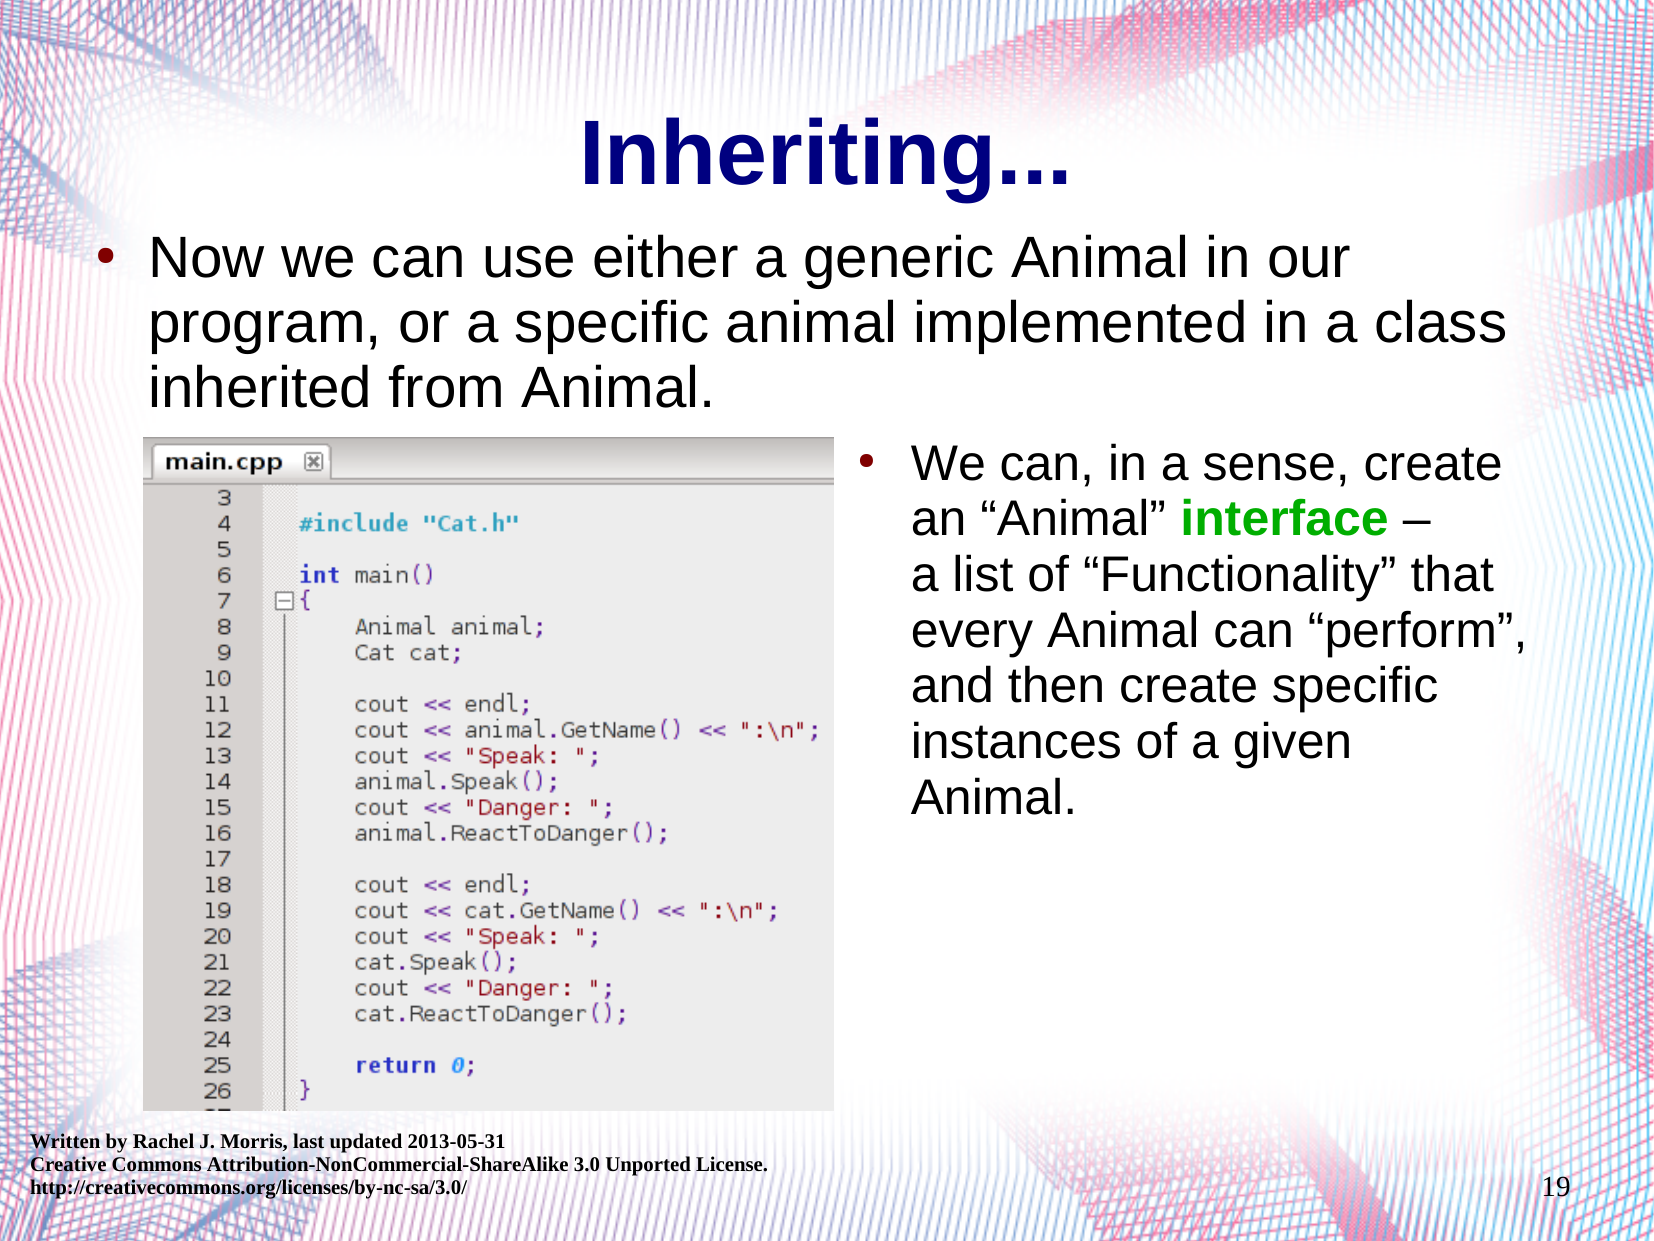

# Inheriting...
Now we can use either a generic Animal in our program, or a specific animal implemented in a class inherited from Animal.
We can, in a sense, create an “Animal” interface –
a list of “Functionality” that every Animal can “perform”, and then create specific instances of a given Animal.
19